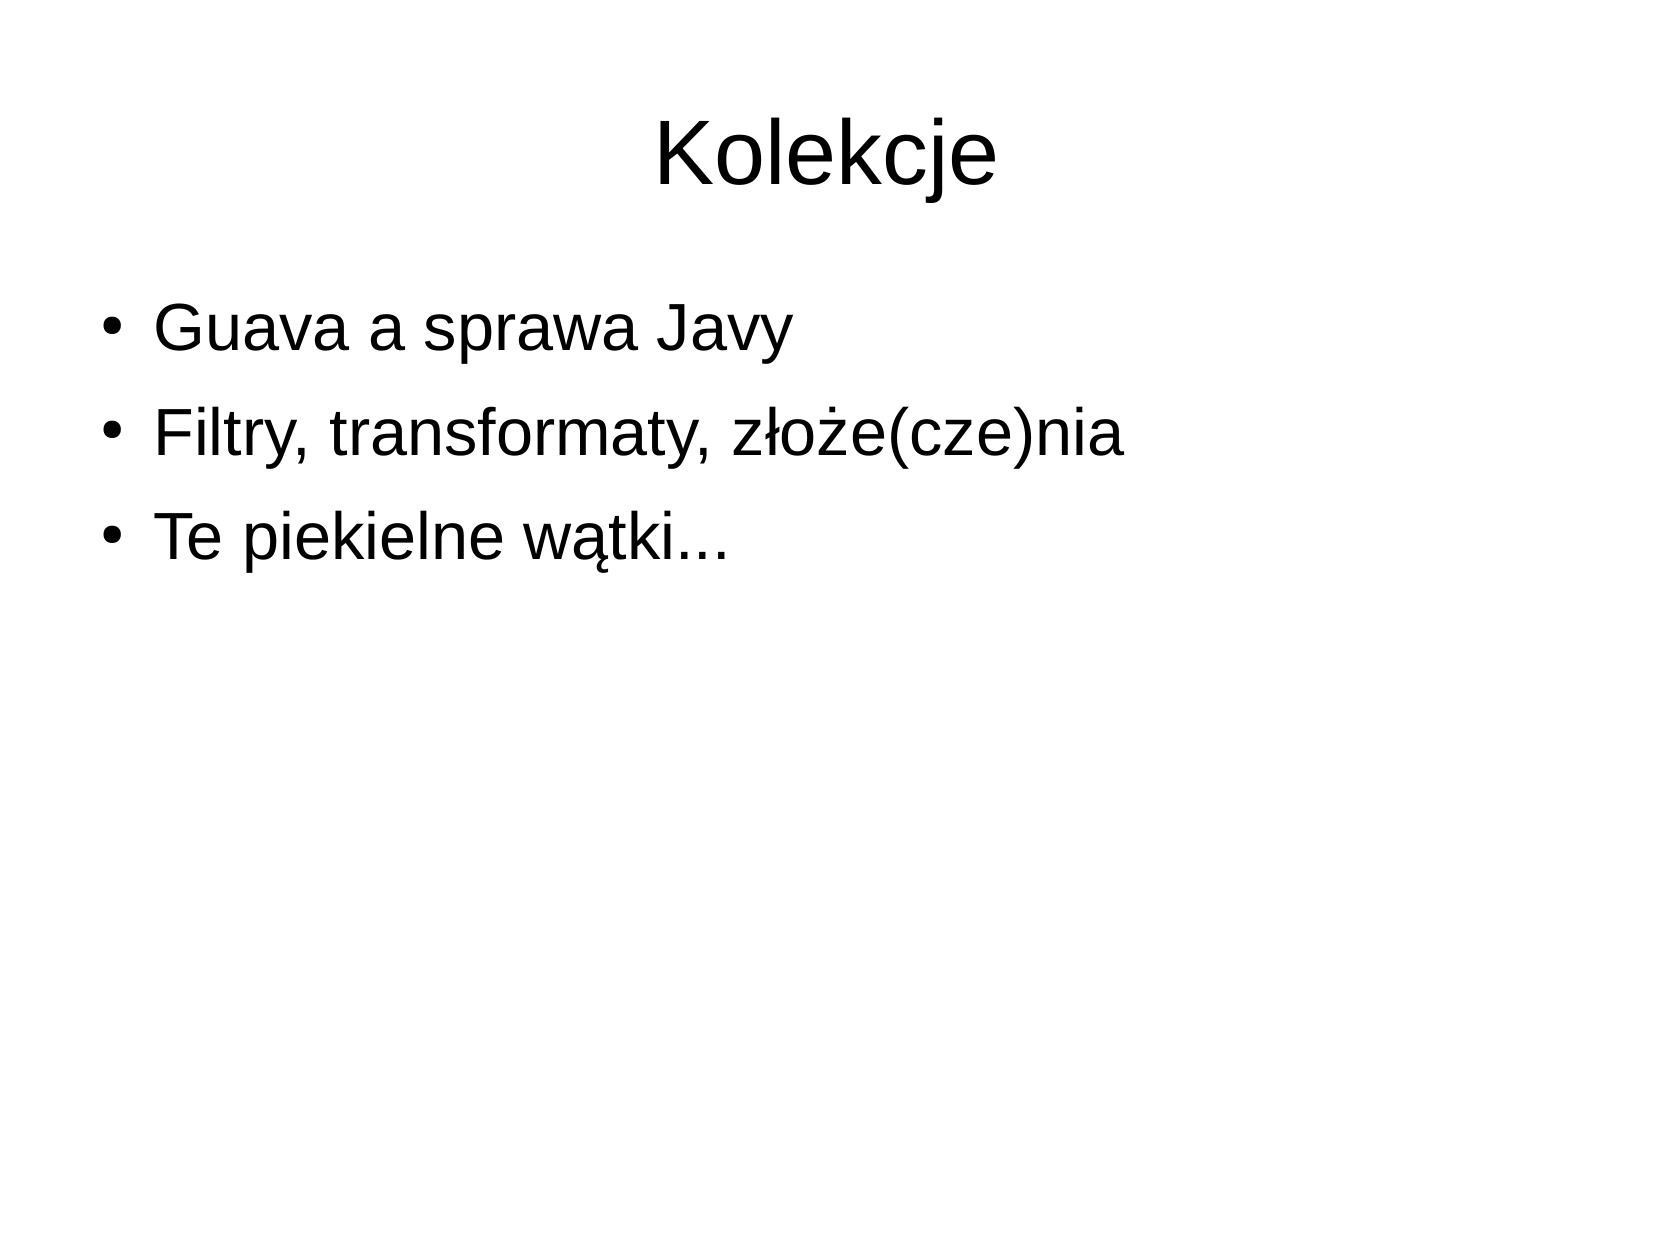

# Kolekcje
Guava a sprawa Javy
Filtry, transformaty, złoże(cze)nia
Te piekielne wątki...